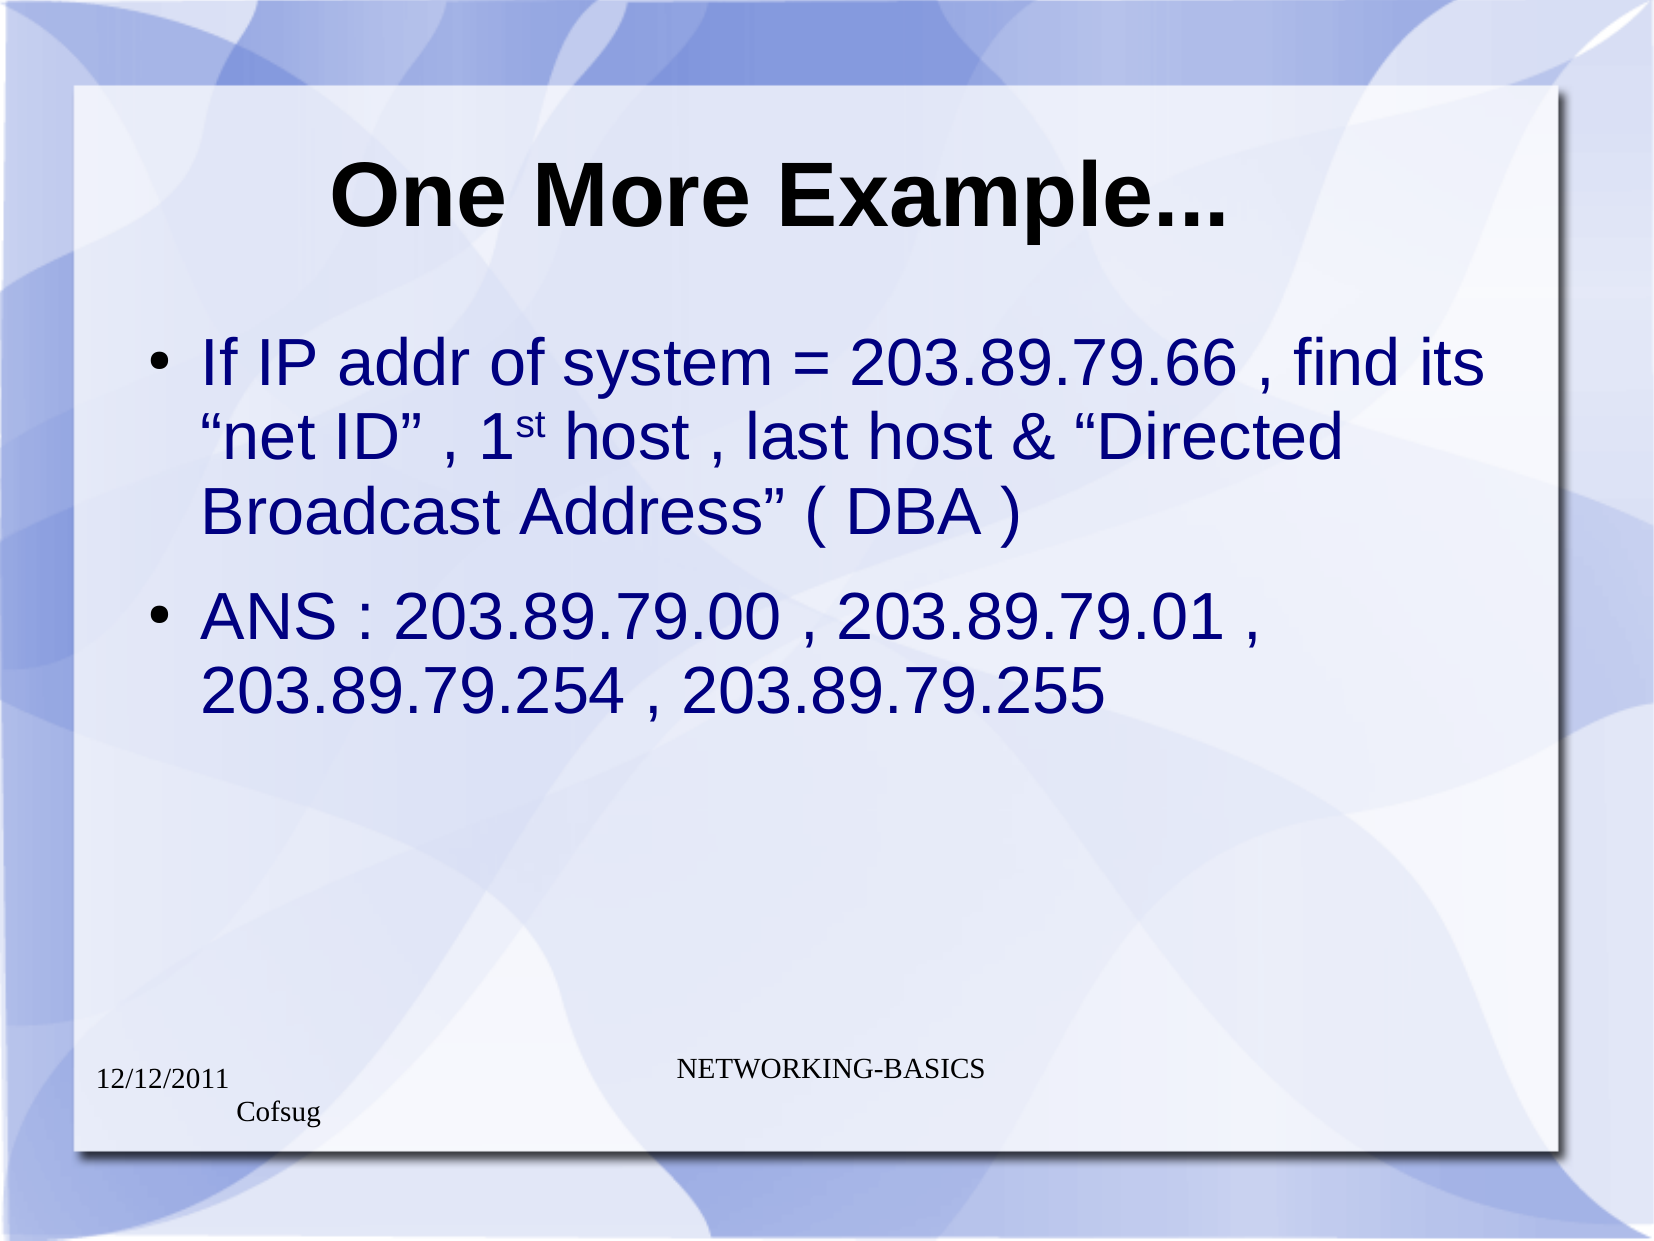

# One More Example...
If IP addr of system = 203.89.79.66 , find its “net ID” , 1st host , last host & “Directed Broadcast Address” ( DBA )
ANS : 203.89.79.00 , 203.89.79.01 , 203.89.79.254 , 203.89.79.255